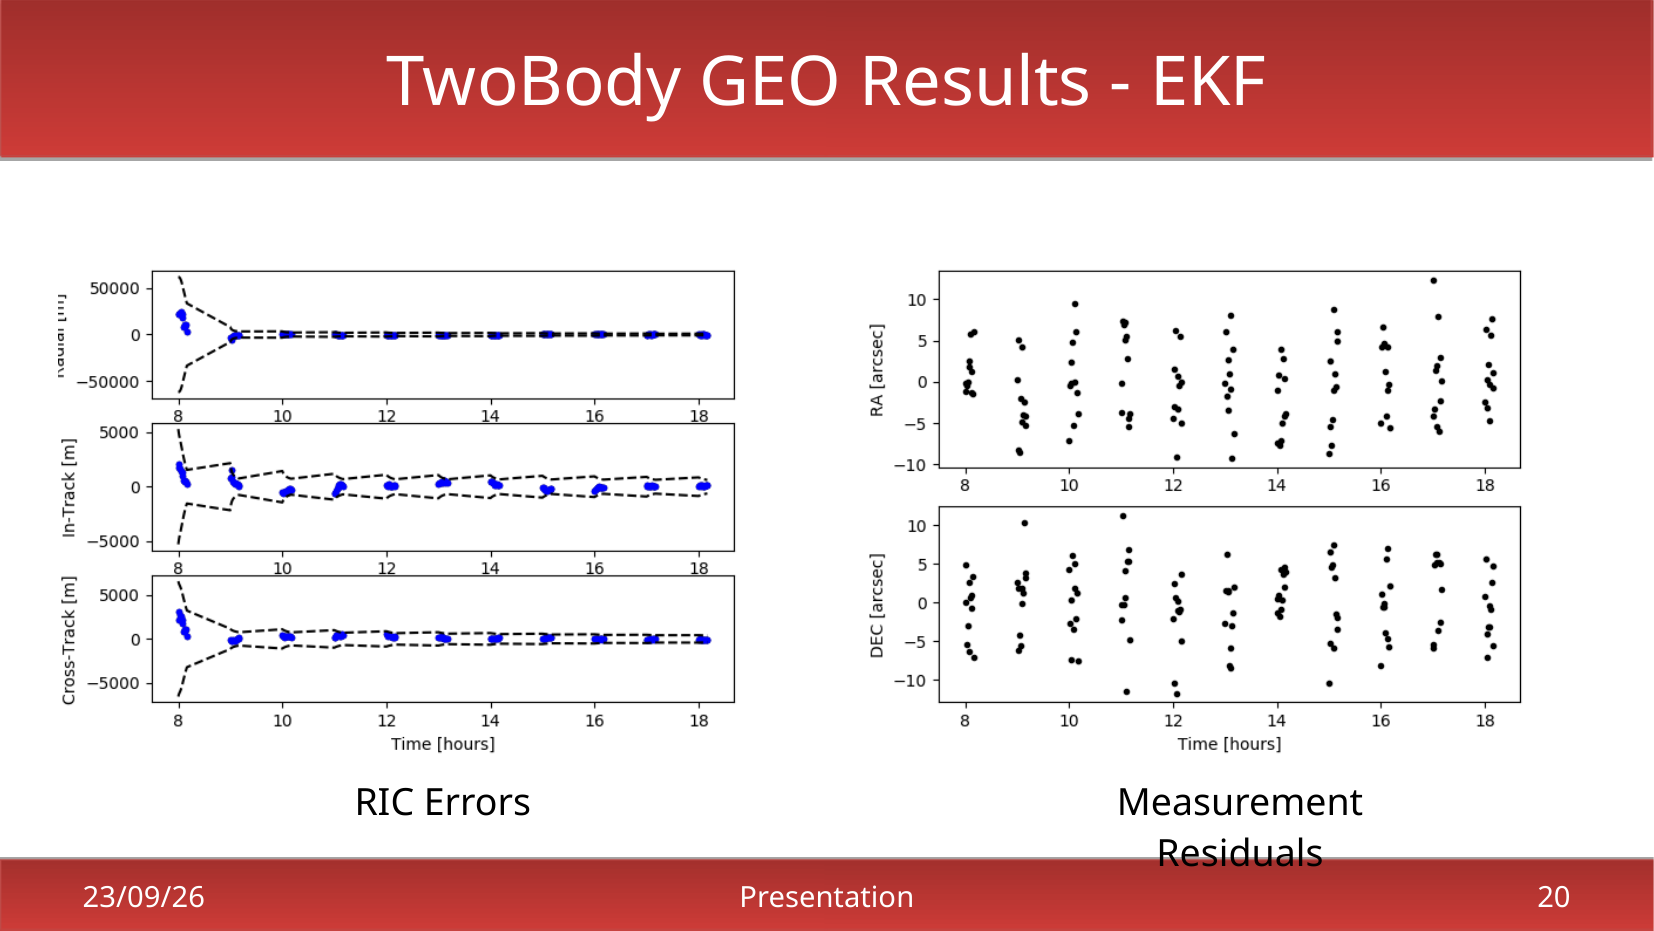

# TwoBody GEO Results - EKF
RIC Errors
Measurement Residuals
Presentation
20